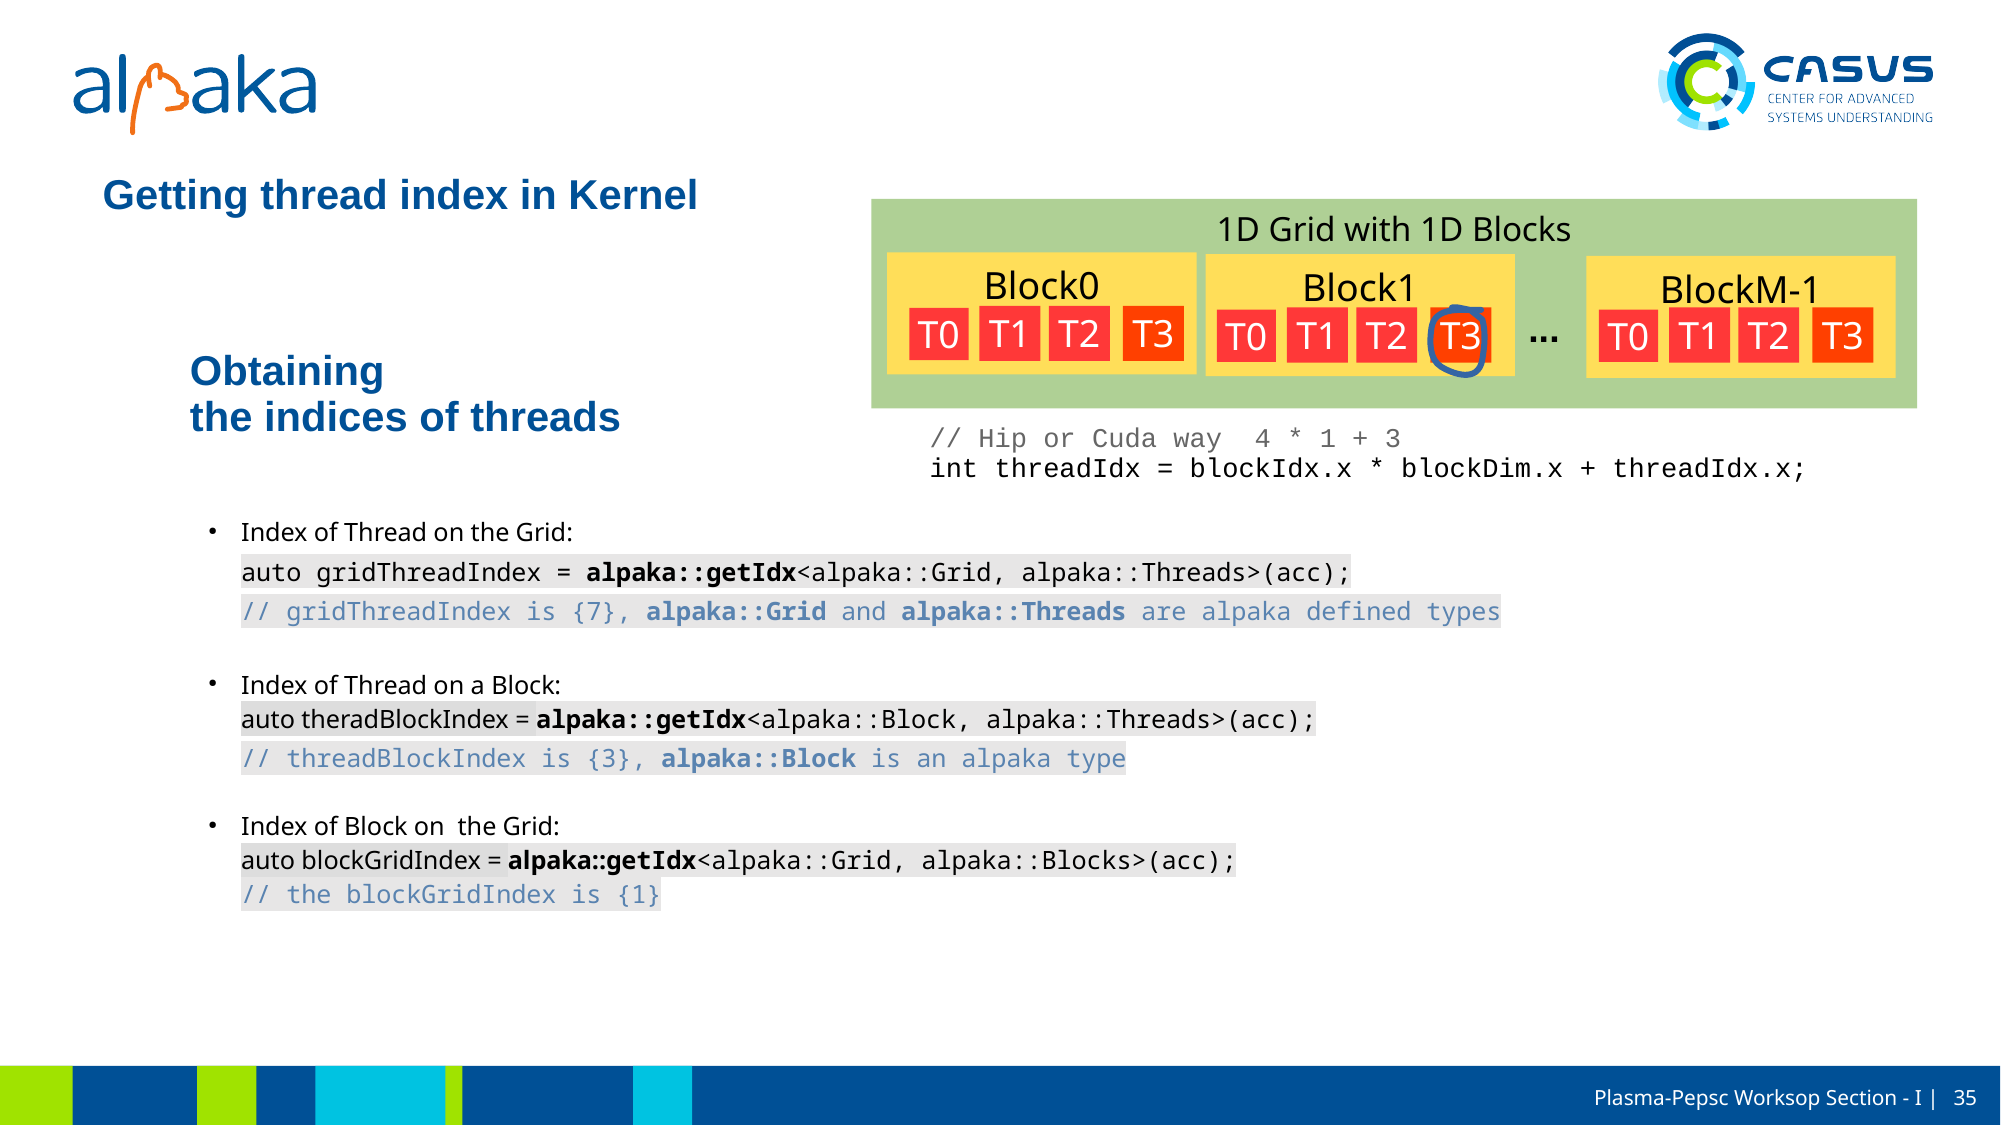

#
Getting thread index in Kernel
1D Grid with 1D Blocks
Block0
Block1
BlockM-1
...
T1
T2
T3
T0
T1
T2
T3
T0
T1
T2
T3
T0
Index of Thread on the Grid:
auto gridThreadIndex = alpaka::getIdx<alpaka::Grid, alpaka::Threads>(acc);
// gridThreadIndex is {7}, alpaka::Grid and alpaka::Threads are alpaka defined types
Index of Thread on a Block:
auto theradBlockIndex = alpaka::getIdx<alpaka::Block, alpaka::Threads>(acc);
// threadBlockIndex is {3}, alpaka::Block is an alpaka type
Index of Block on the Grid:
auto blockGridIndex = alpaka::getIdx<alpaka::Grid, alpaka::Blocks>(acc);
// the blockGridIndex is {1}
Obtaining
the indices of threads
// Hip or Cuda way 4 * 1 + 3
int threadIdx = blockIdx.x * blockDim.x + threadIdx.x;
Plasma-Pepsc Worksop Section - I
35